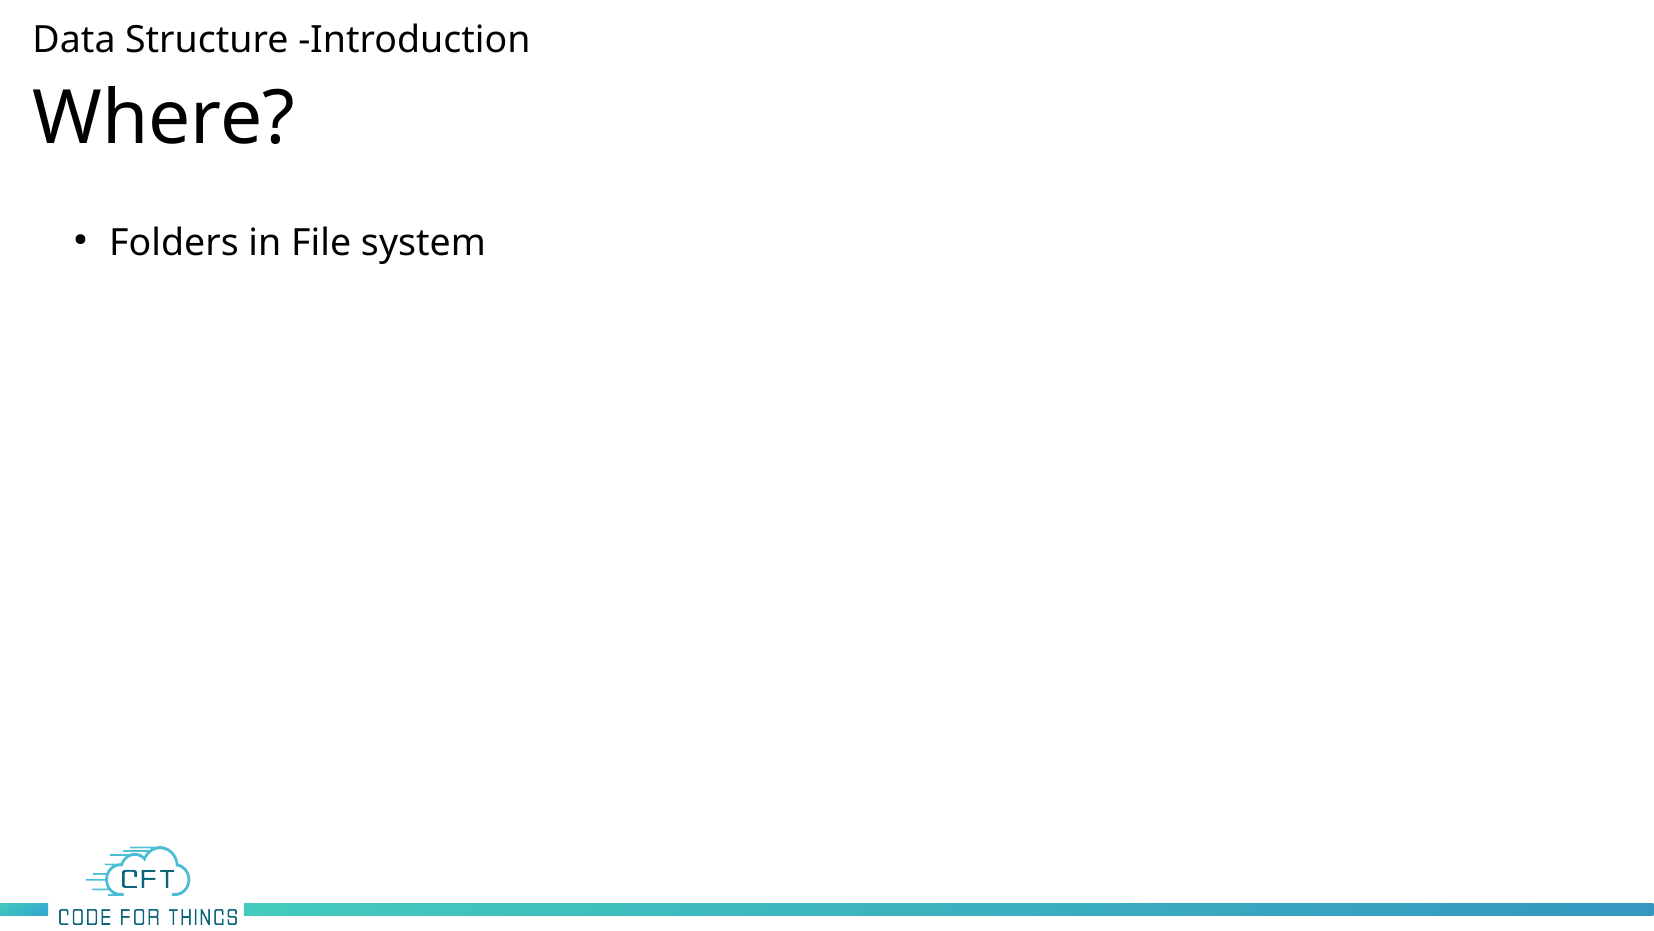

# Data Structure -Introduction Where?
Folders in File system